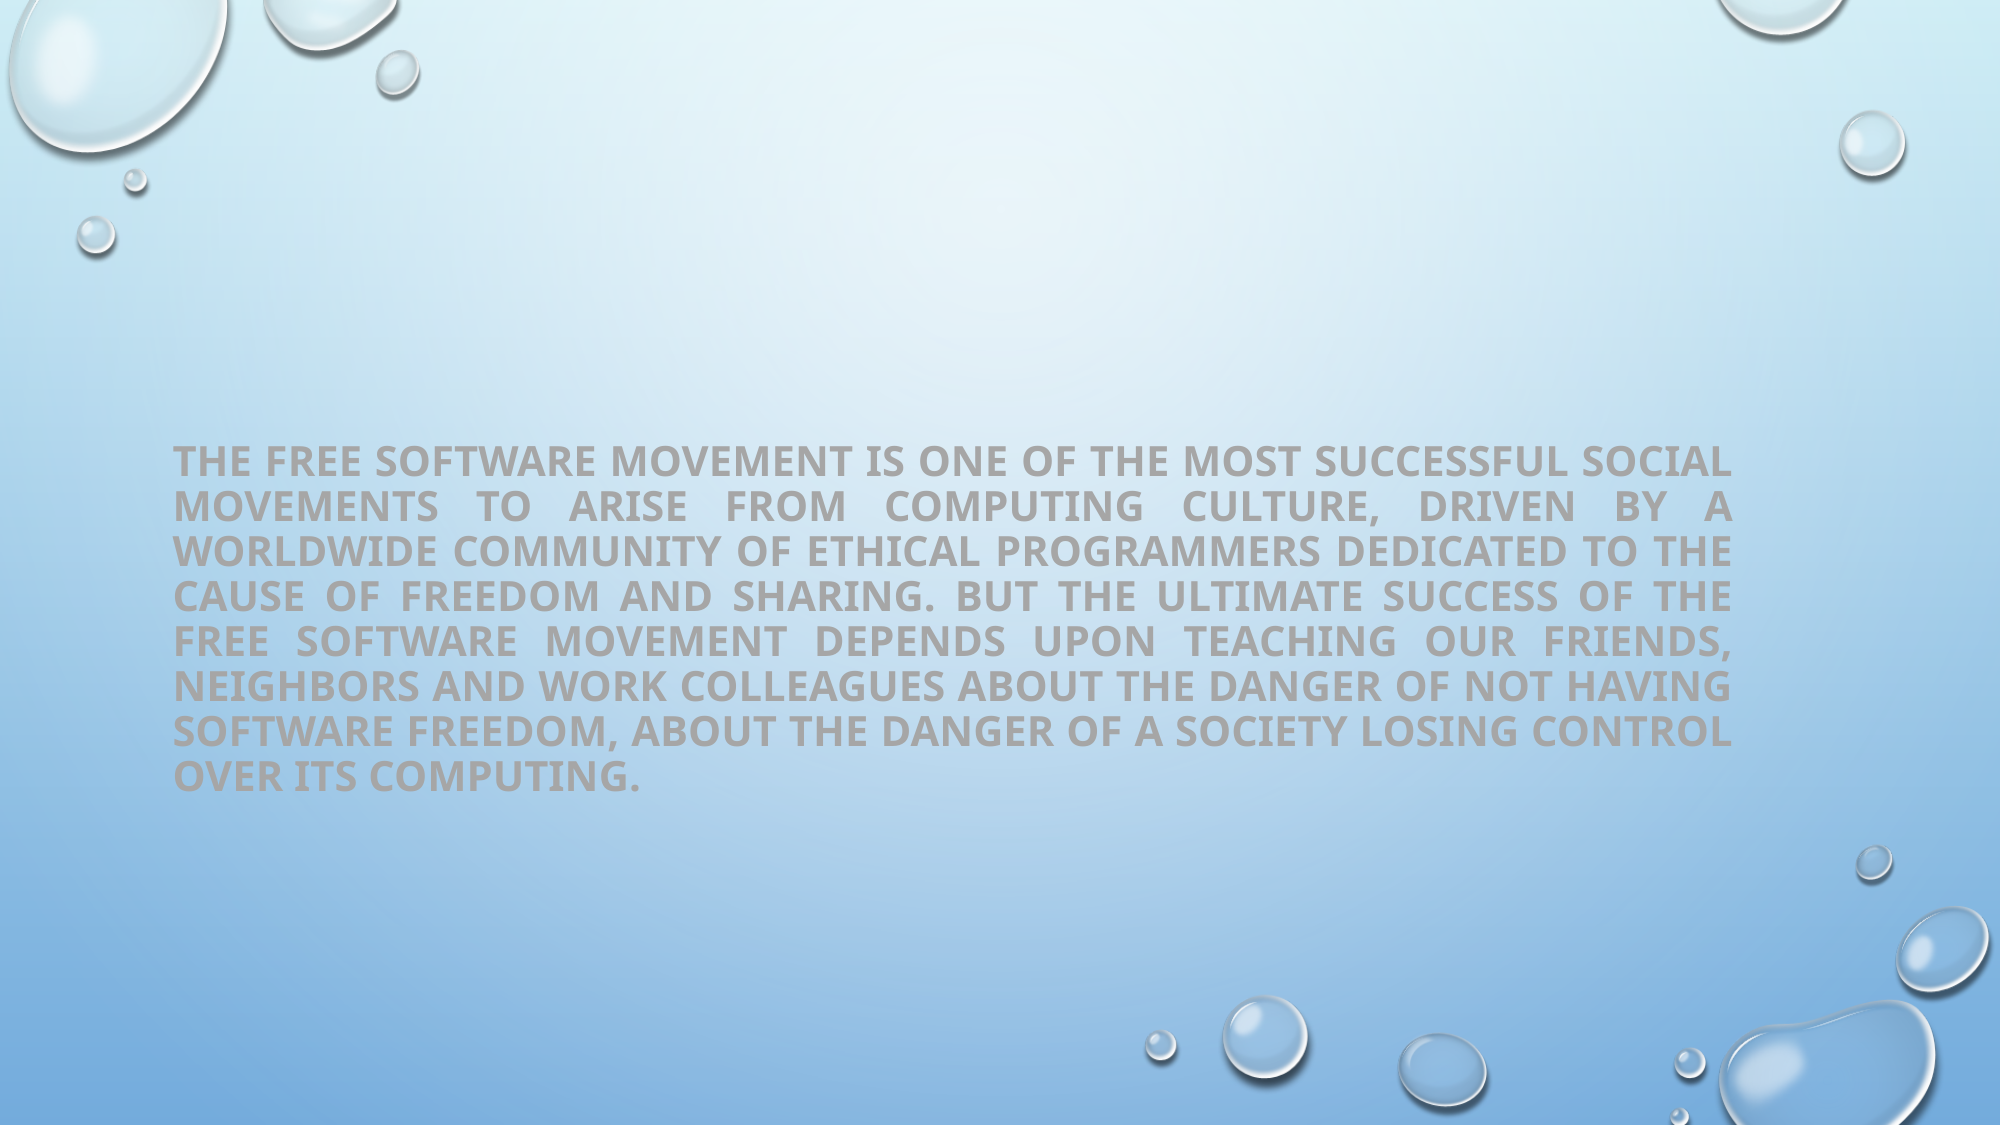

The free software movement is one of the most successful social movements to arise from computing culture, driven by a worldwide community of ethical programmers dedicated to the cause of freedom and sharing. But the ultimate success of the free software movement depends upon teaching our friends, neighbors and work colleagues about the danger of not having software freedom, about the danger of a society losing control over its computing.